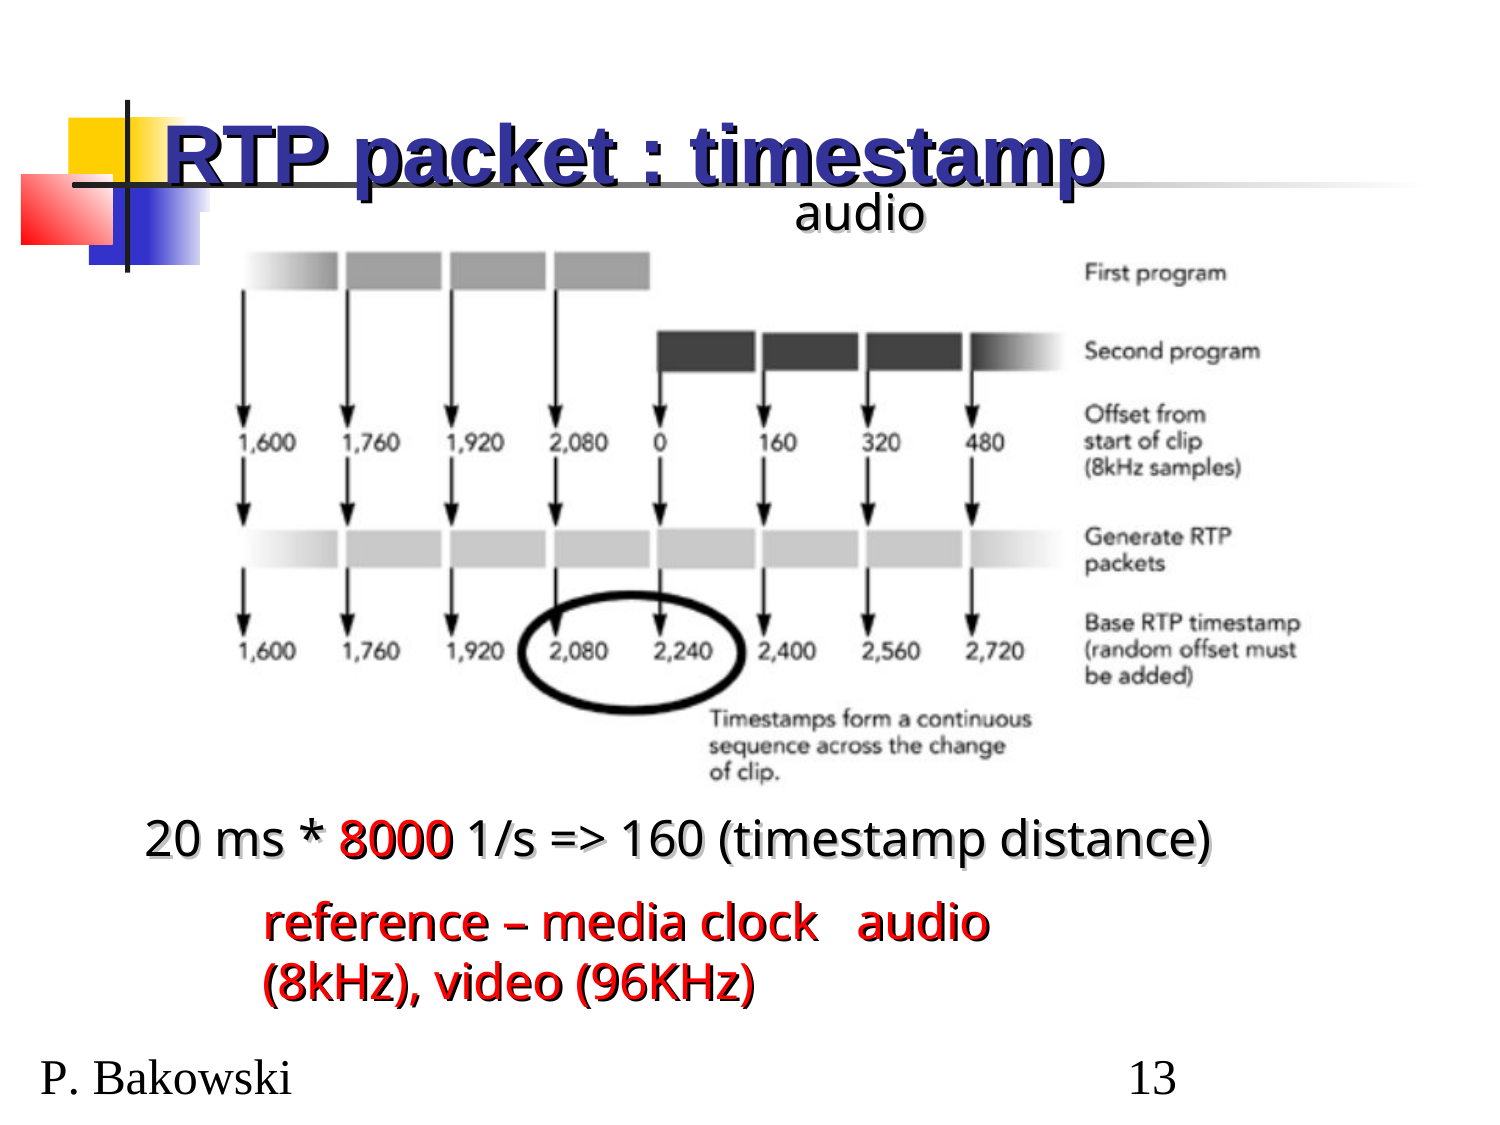

# RTP packet : timestamp
audio
20 ms * 8000 1/s => 160 (timestamp distance)
reference – media clock audio (8kHz), video (96KHz)
P.Bakowski
13